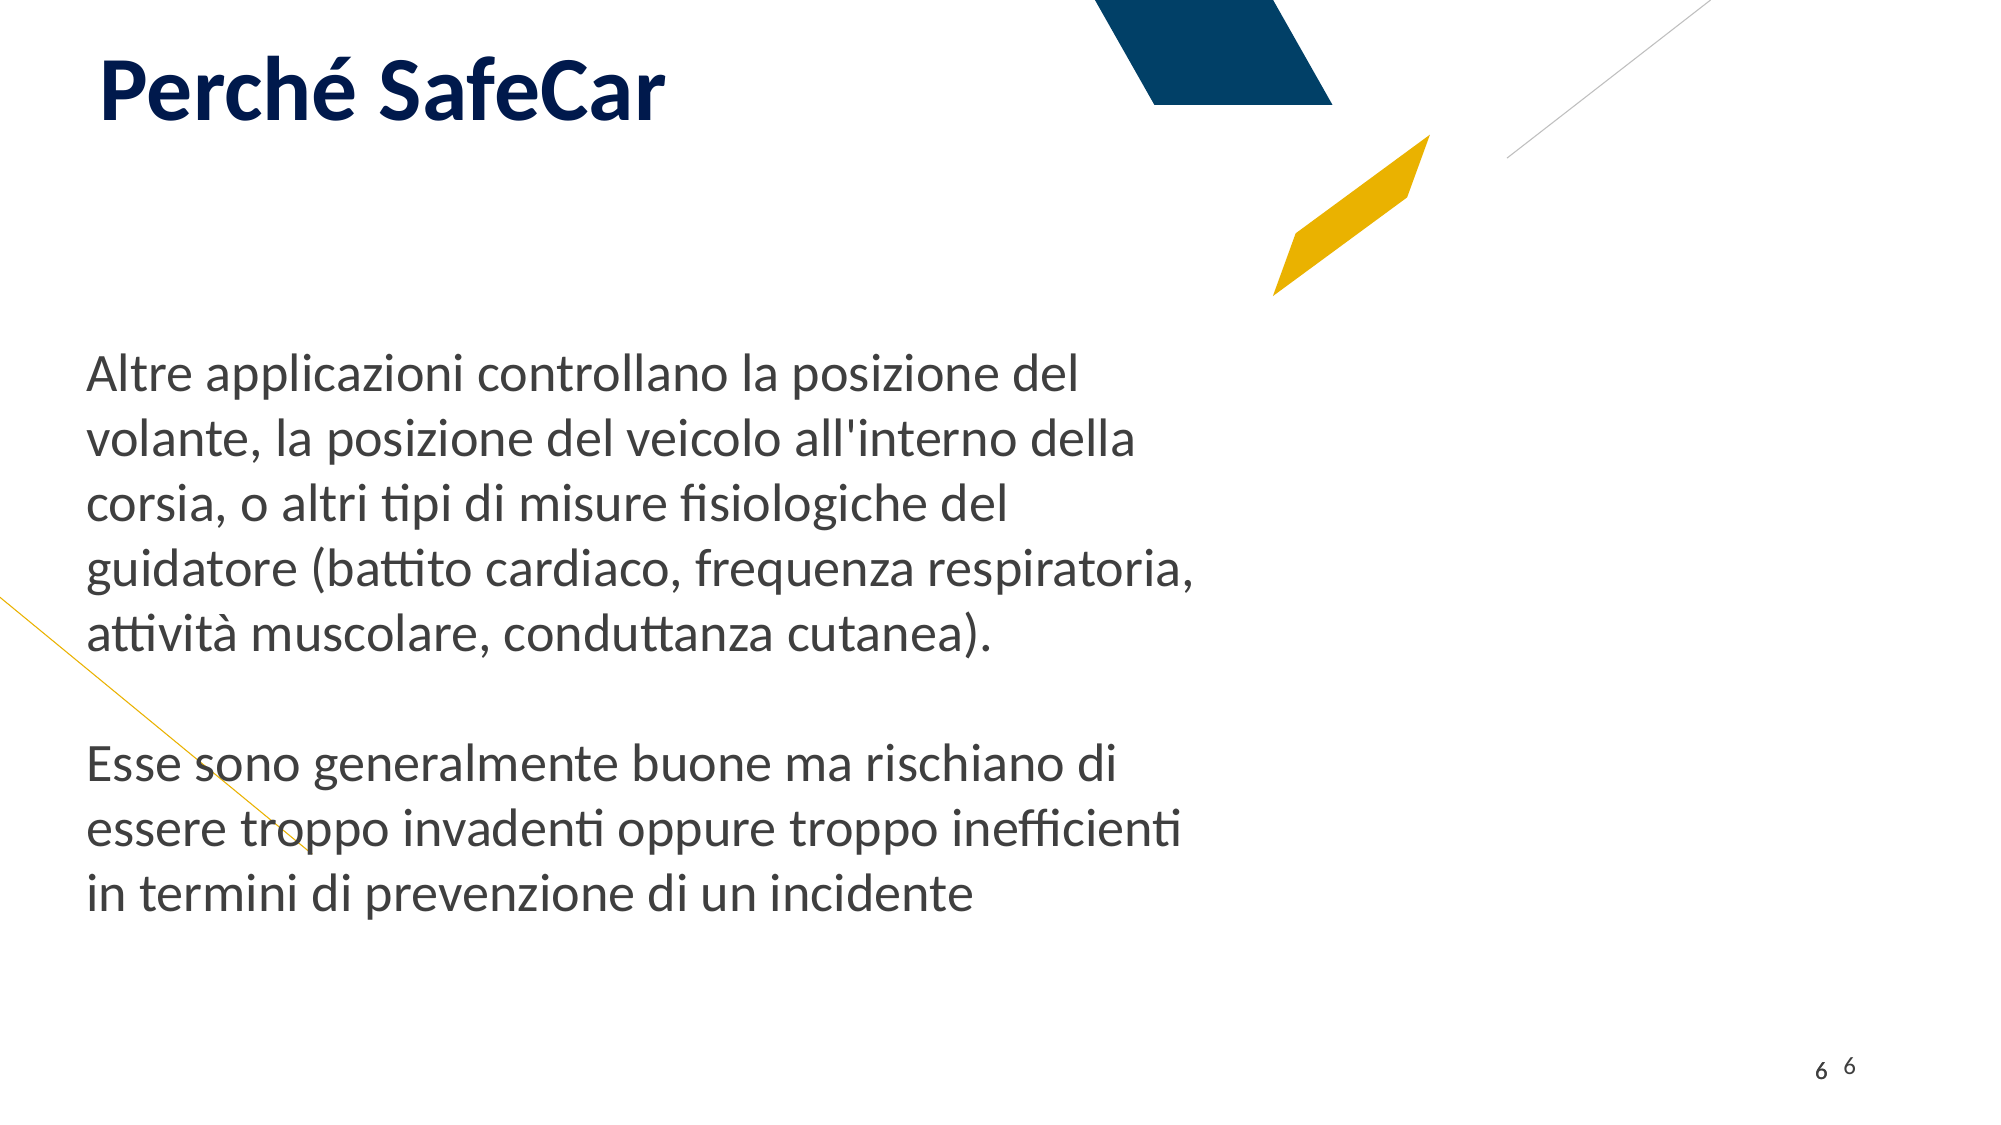

# Perché SafeCar
Altre applicazioni controllano la posizione del volante, la posizione del veicolo all'interno della corsia, o altri tipi di misure fisiologiche del guidatore (battito cardiaco, frequenza respiratoria, attività muscolare, conduttanza cutanea).
Esse sono generalmente buone ma rischiano di essere troppo invadenti oppure troppo inefficienti in termini di prevenzione di un incidente